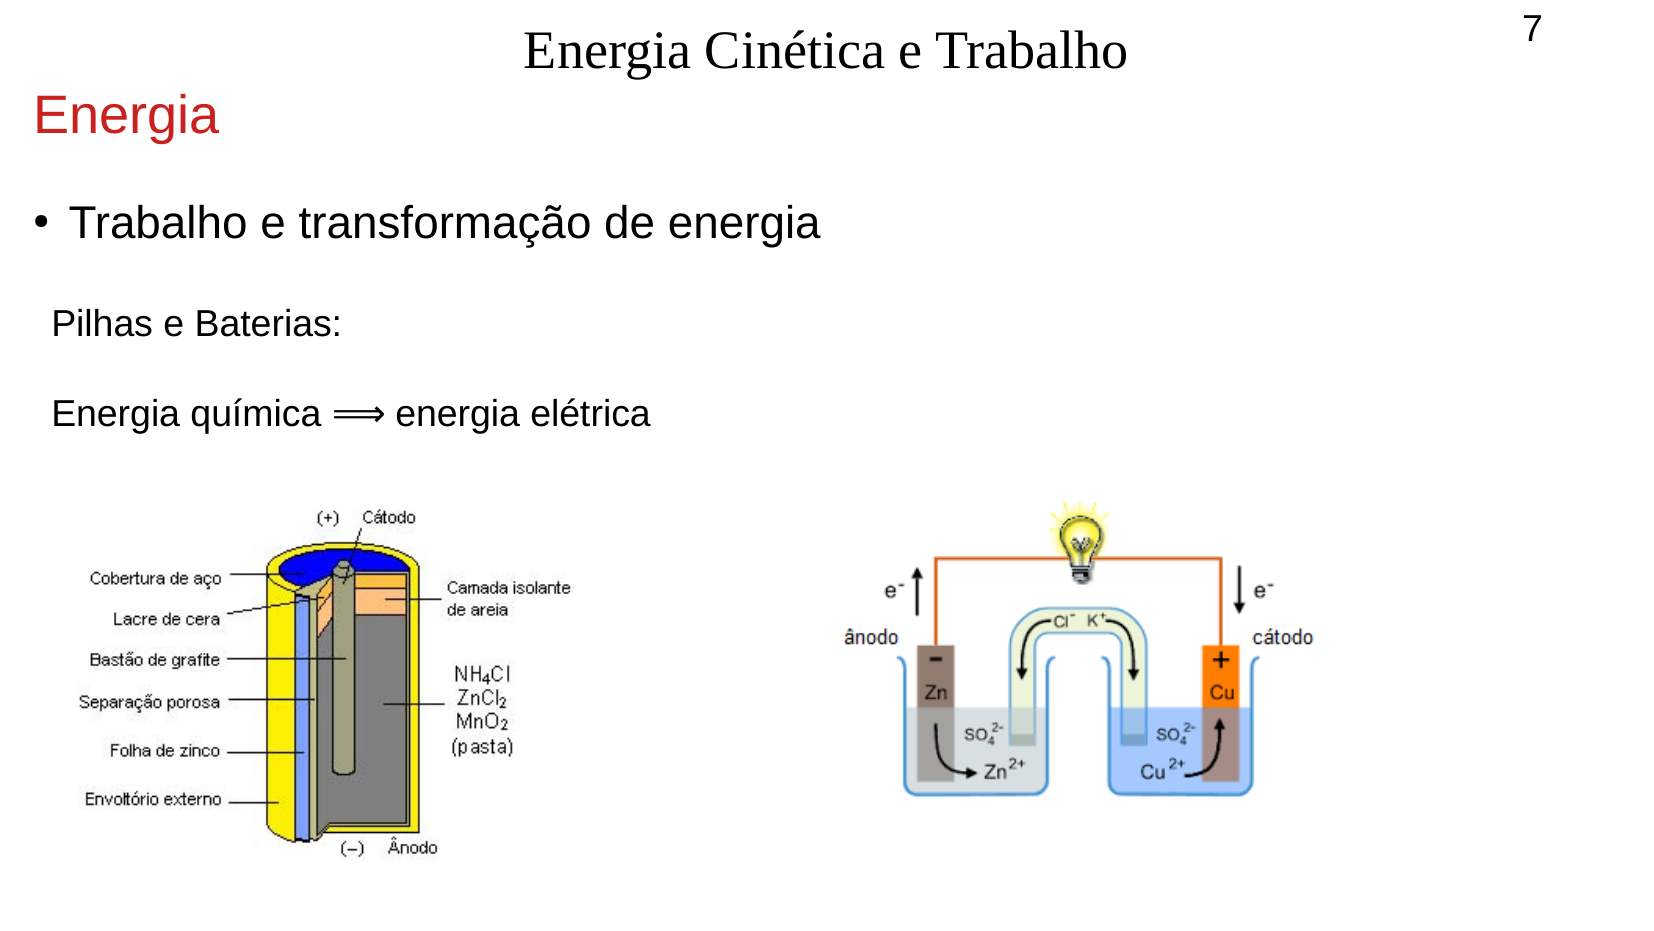

Energia Cinética e Trabalho
Energia
Trabalho e transformação de energia
Pilhas e Baterias:
Energia química ⟹ energia elétrica